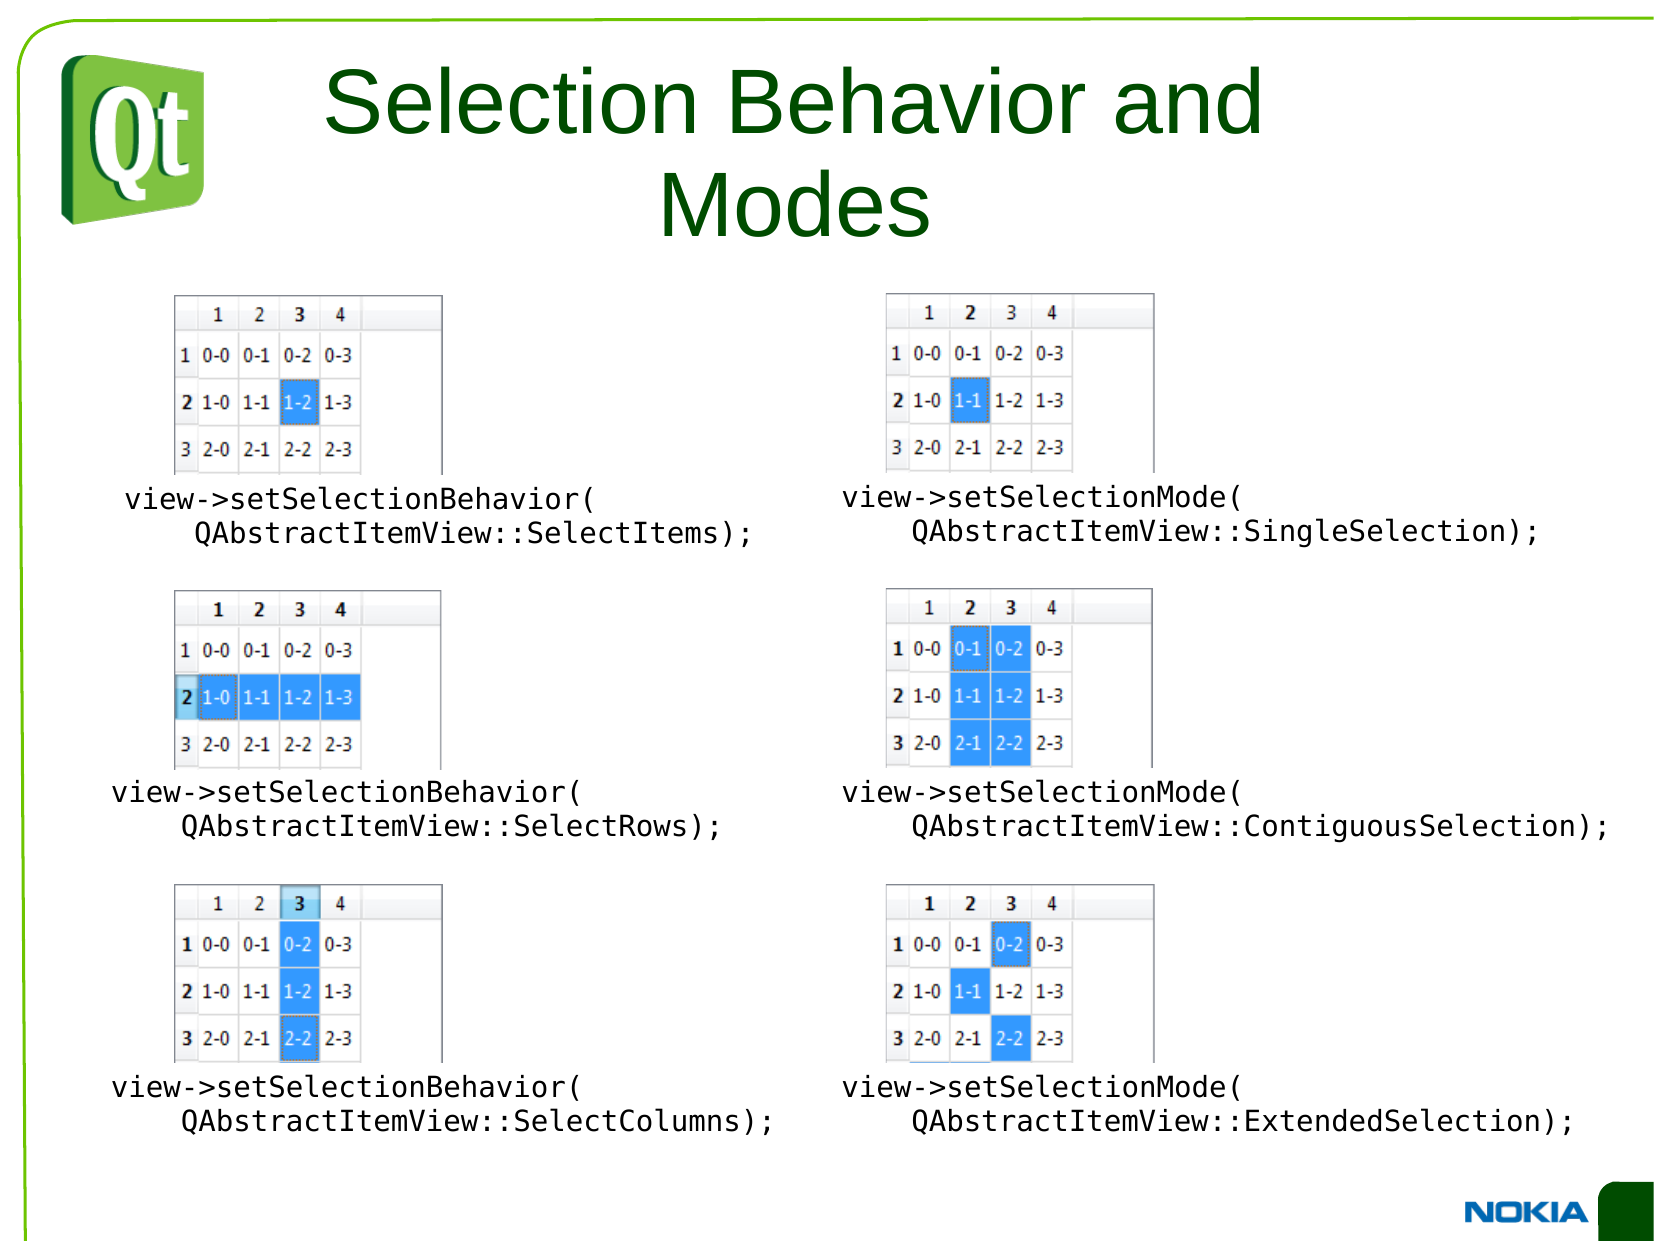

# Selection Behavior and Modes
view->setSelectionMode(
 QAbstractItemView::SingleSelection);
view->setSelectionBehavior(
 QAbstractItemView::SelectItems);
view->setSelectionBehavior(
 QAbstractItemView::SelectRows);
view->setSelectionMode(
 QAbstractItemView::ContiguousSelection);
view->setSelectionBehavior(
 QAbstractItemView::SelectColumns);
view->setSelectionMode(
 QAbstractItemView::ExtendedSelection);